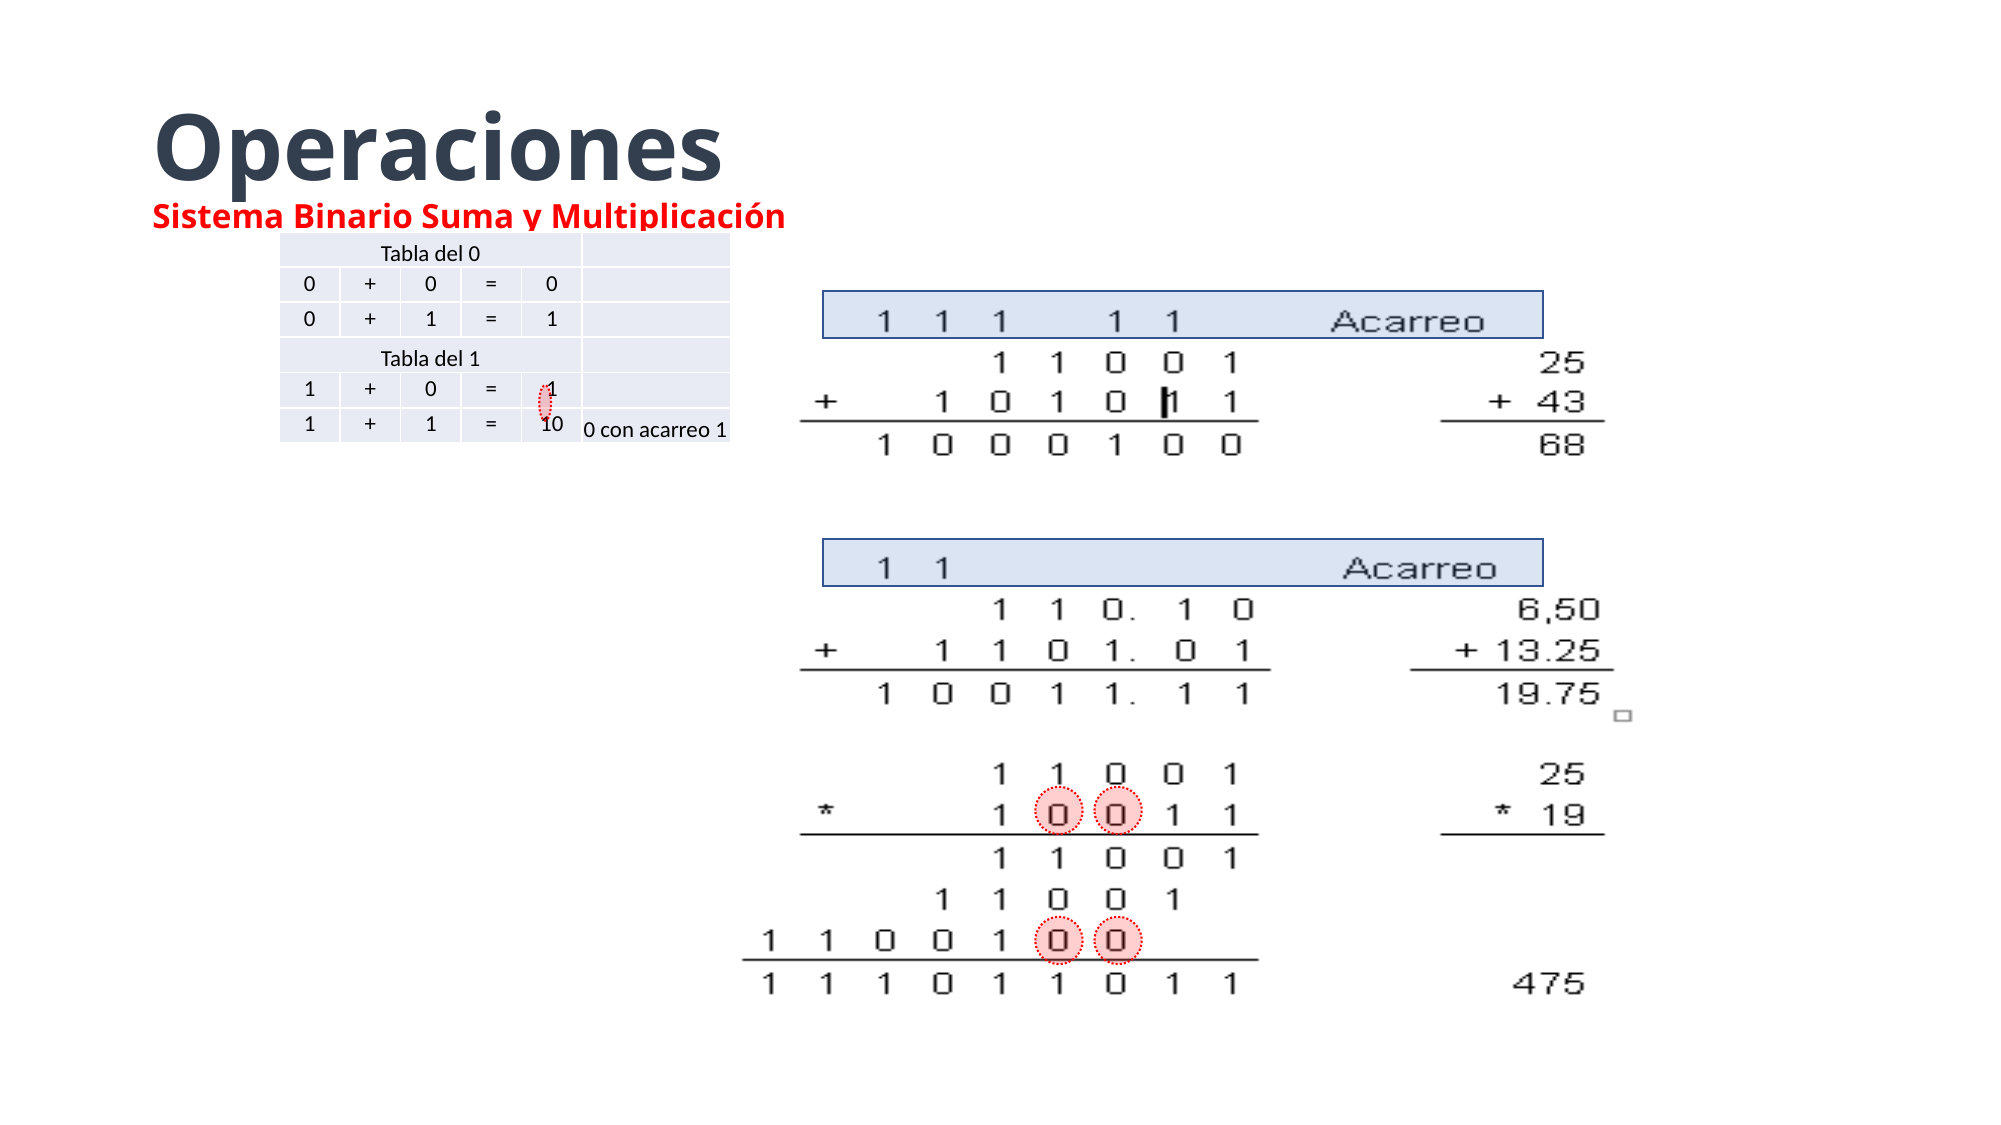

# Operaciones Sistema Binario Suma y Multiplicación
| Tabla del 0 | | | | | |
| --- | --- | --- | --- | --- | --- |
| 0 | + | 0 | = | 0 | |
| 0 | + | 1 | = | 1 | |
| Tabla del 1 | | | | | |
| 1 | + | 0 | = | 1 | |
| 1 | + | 1 | = | 10 | 0 con acarreo 1 |